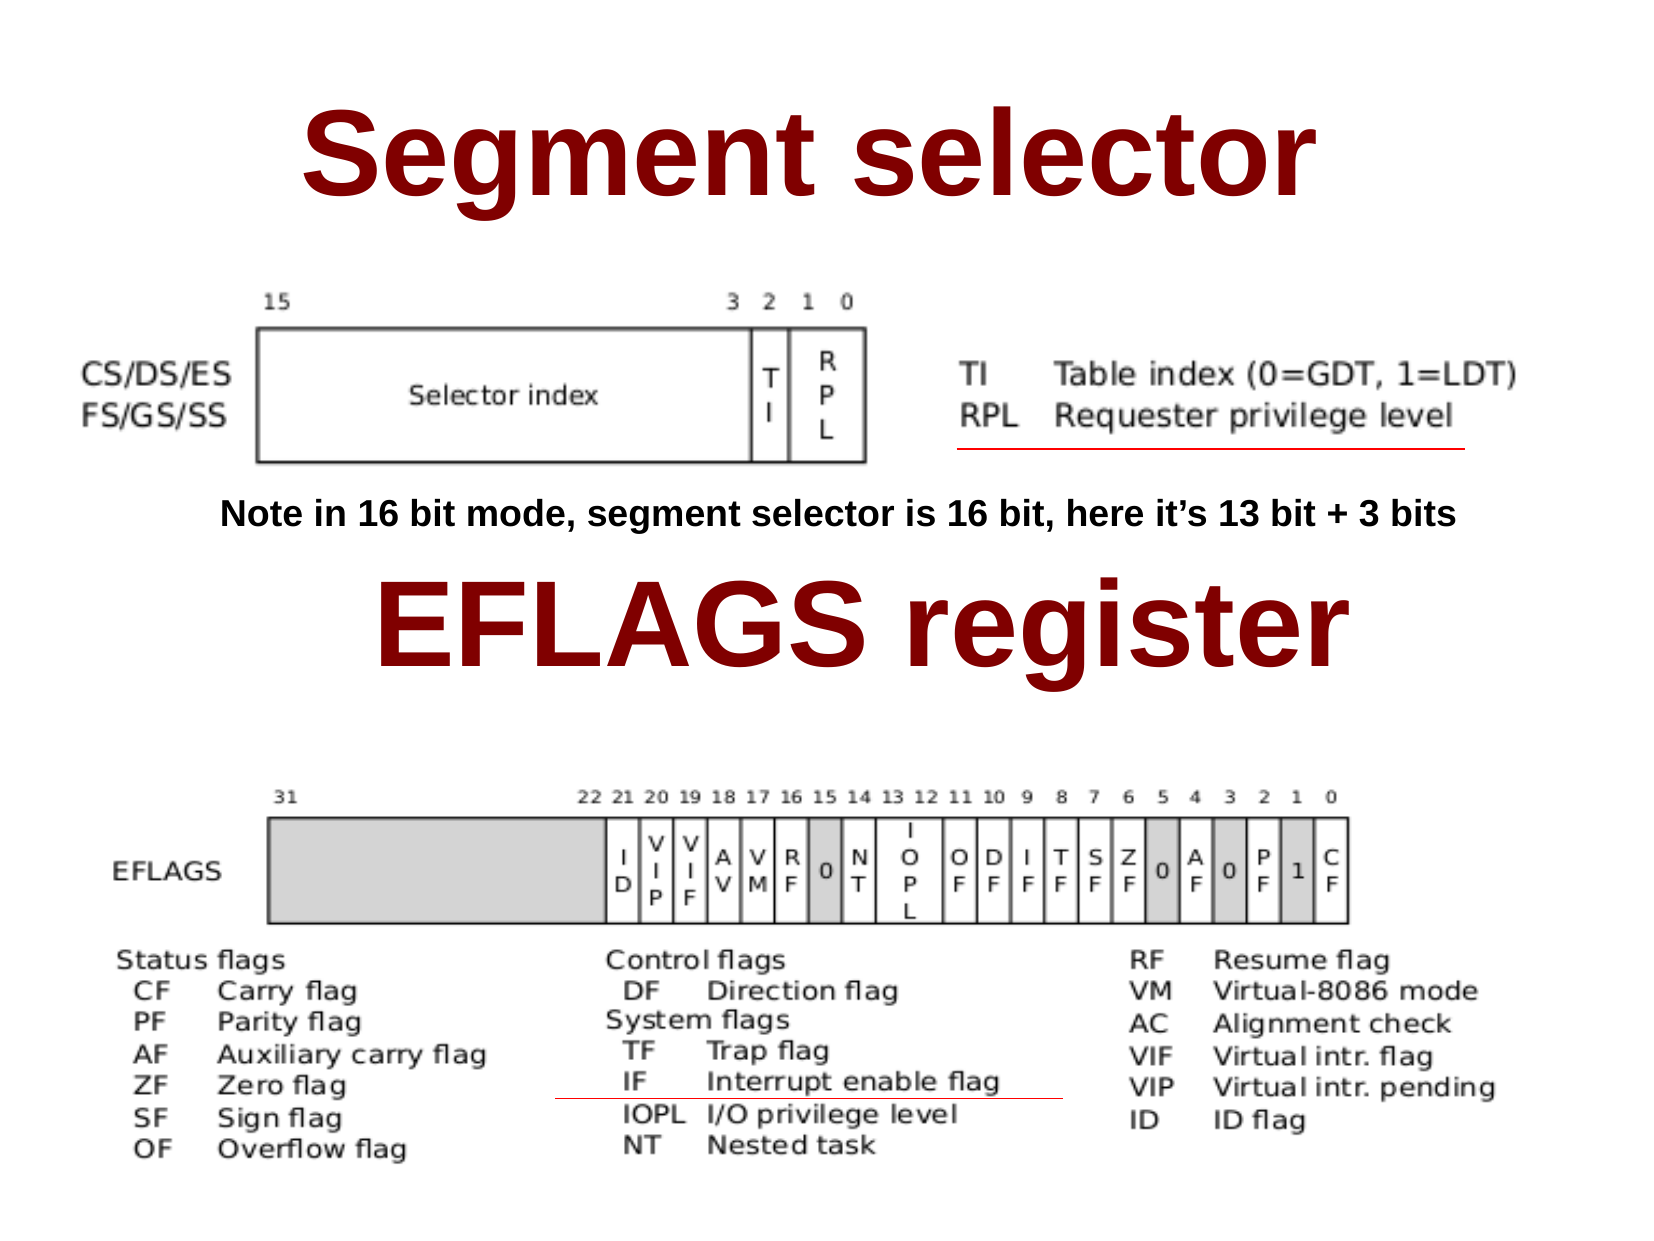

# Segment selector
Note in 16 bit mode, segment selector is 16 bit, here it’s 13 bit + 3 bits
EFLAGS register